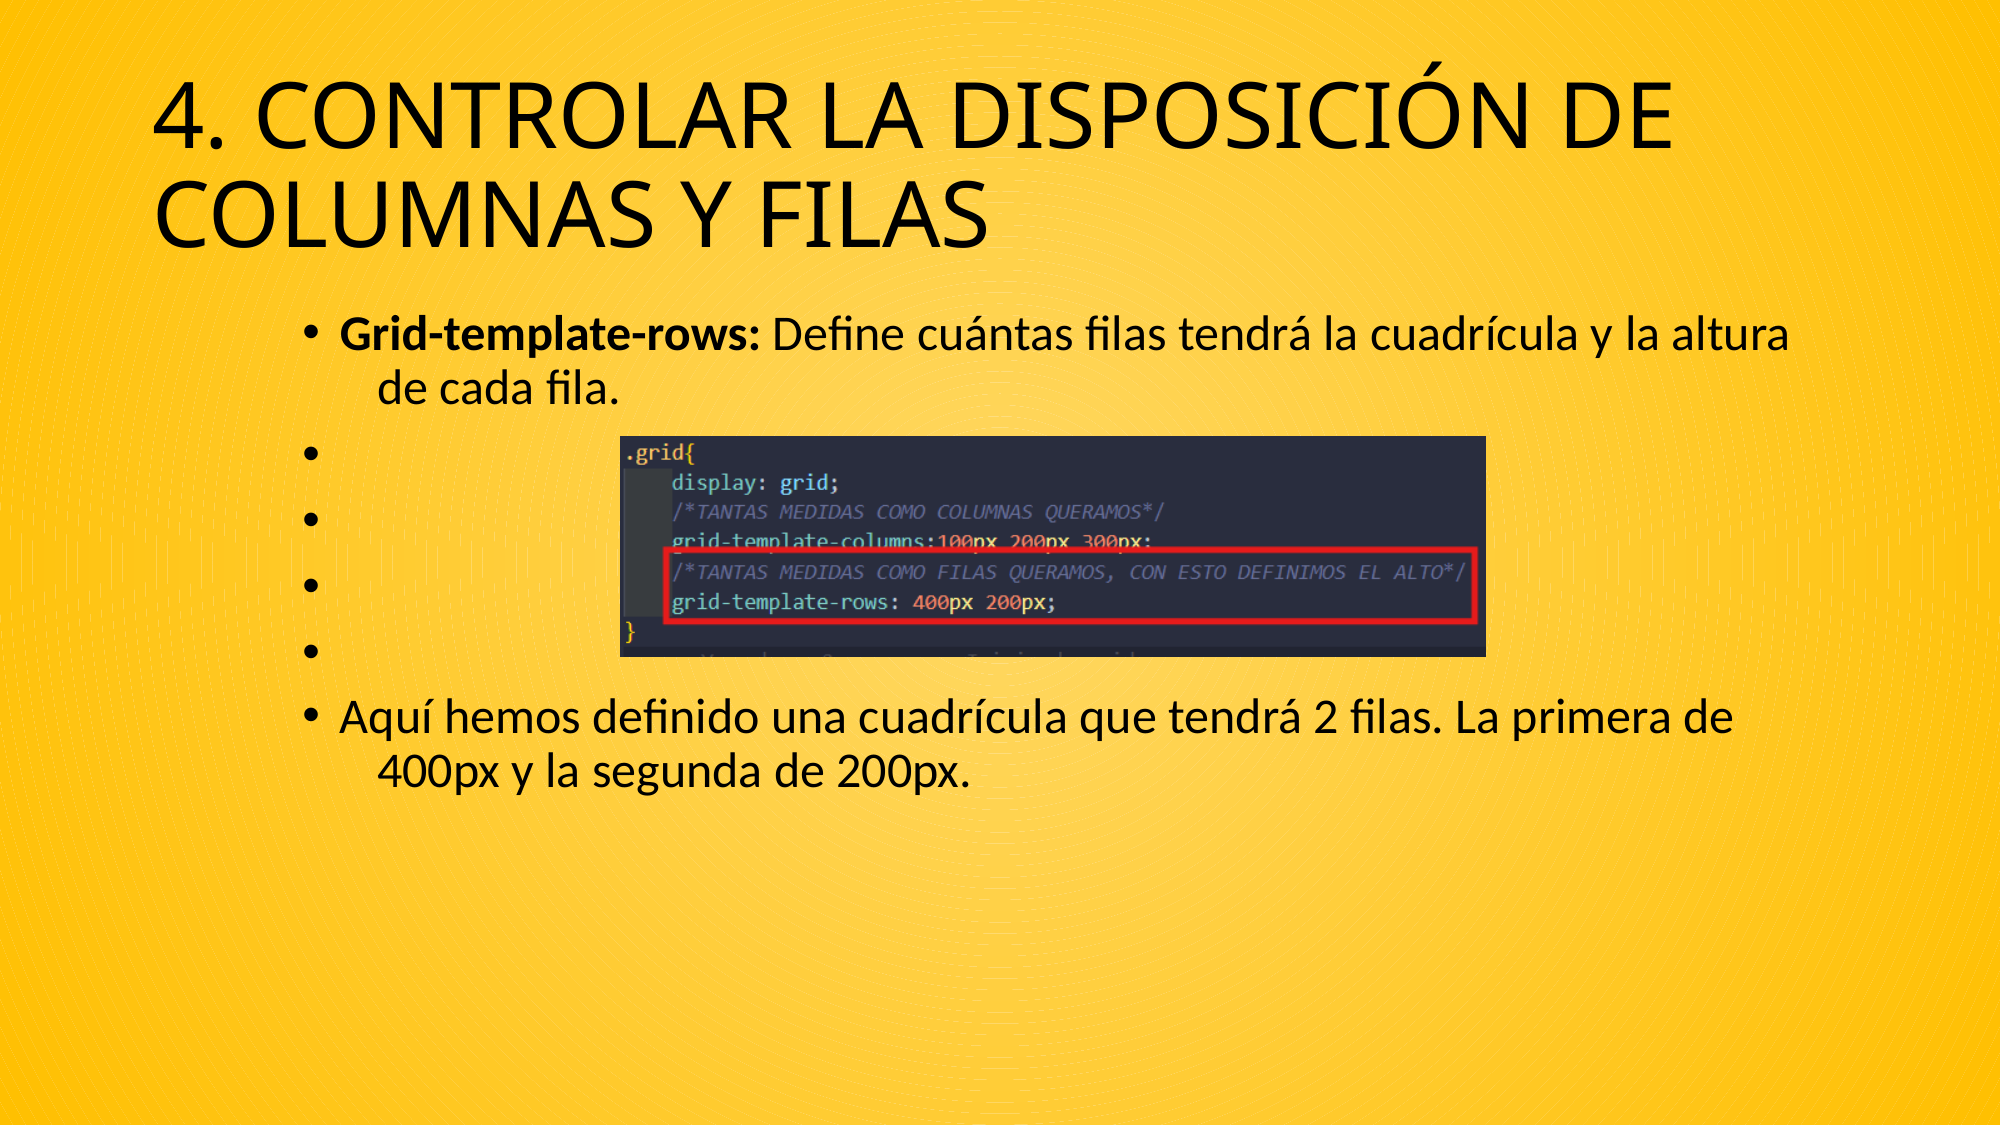

# 4. CONTROLAR LA DISPOSICIÓN DE COLUMNAS Y FILAS
Grid-template-rows: Define cuántas filas tendrá la cuadrícula y la altura de cada fila.
Aquí hemos definido una cuadrícula que tendrá 2 filas. La primera de 400px y la segunda de 200px.